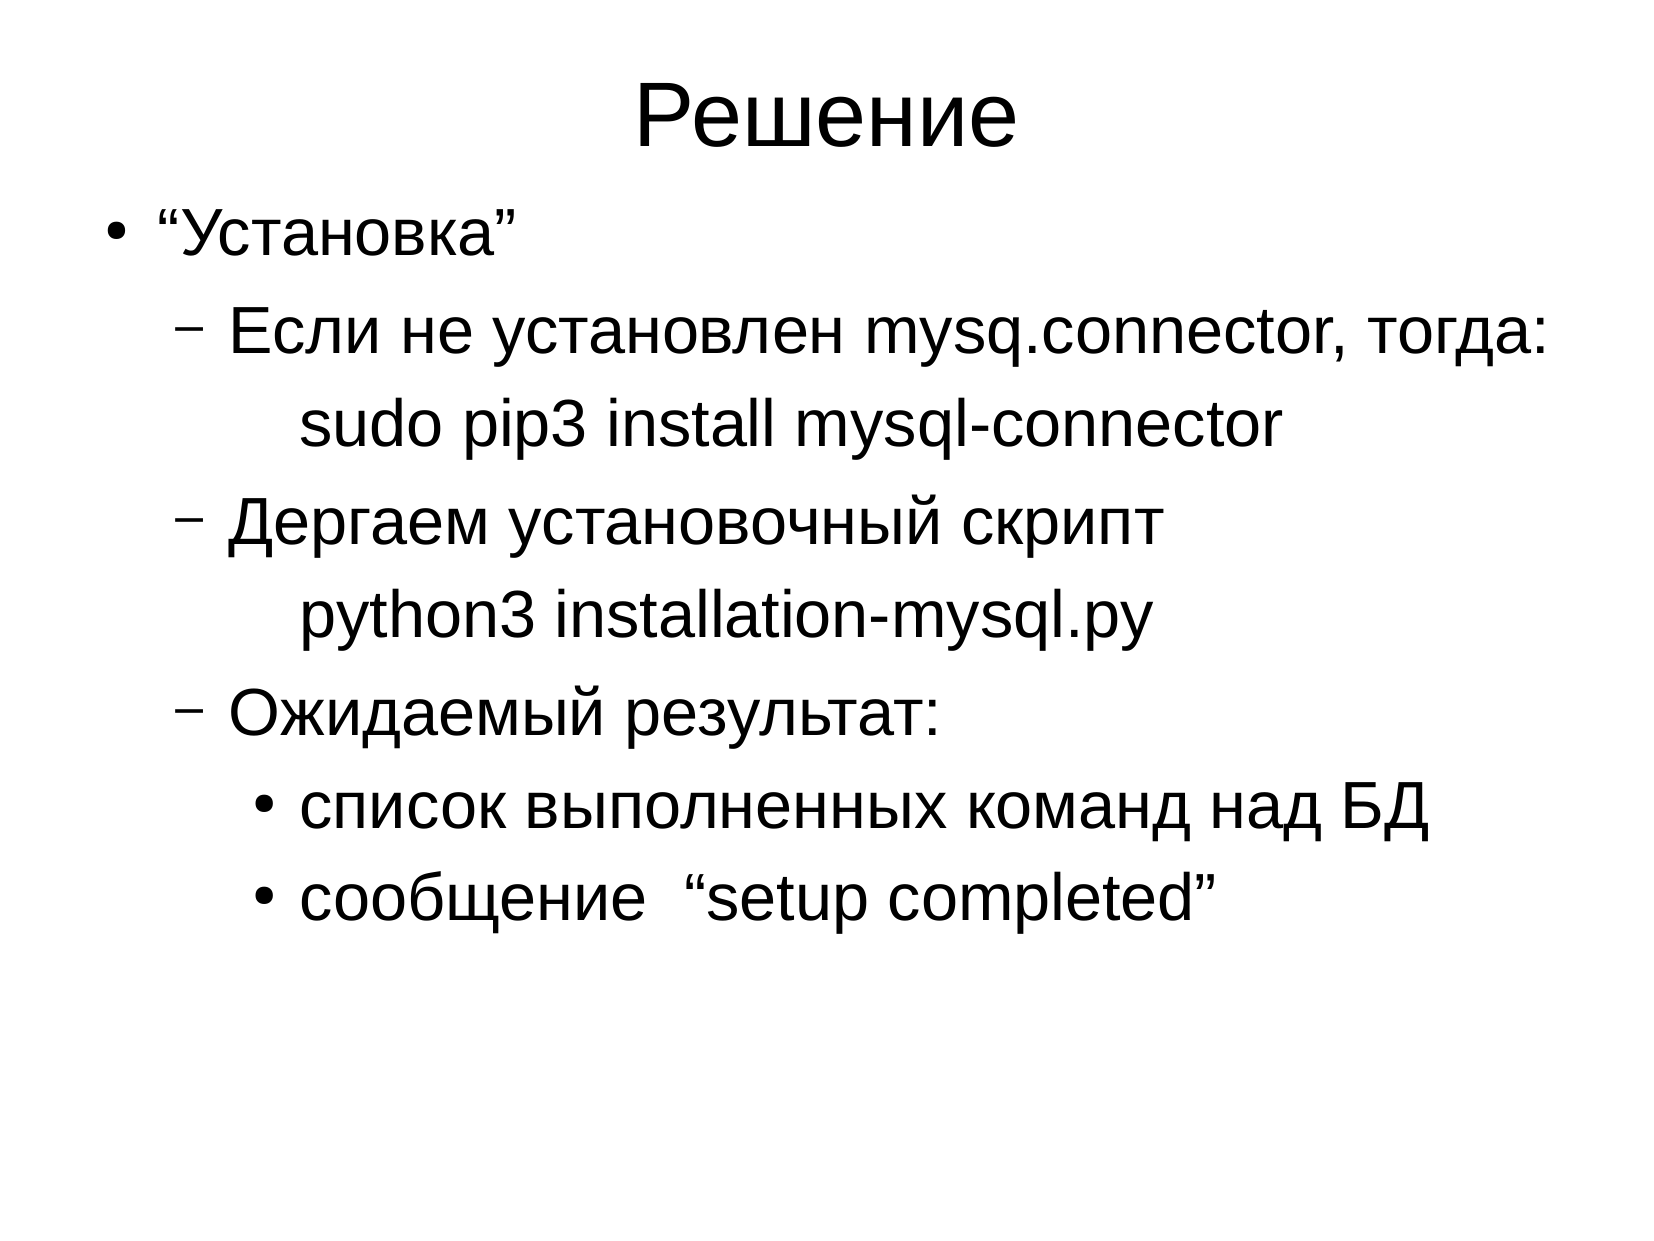

# Решение
“Установка”
Если не установлен mysq.connector, тогда:
sudo pip3 install mysql-connector
Дергаем установочный скрипт
python3 installation-mysql.py
Ожидаемый результат:
список выполненных команд над БД
сообщение “setup completed”